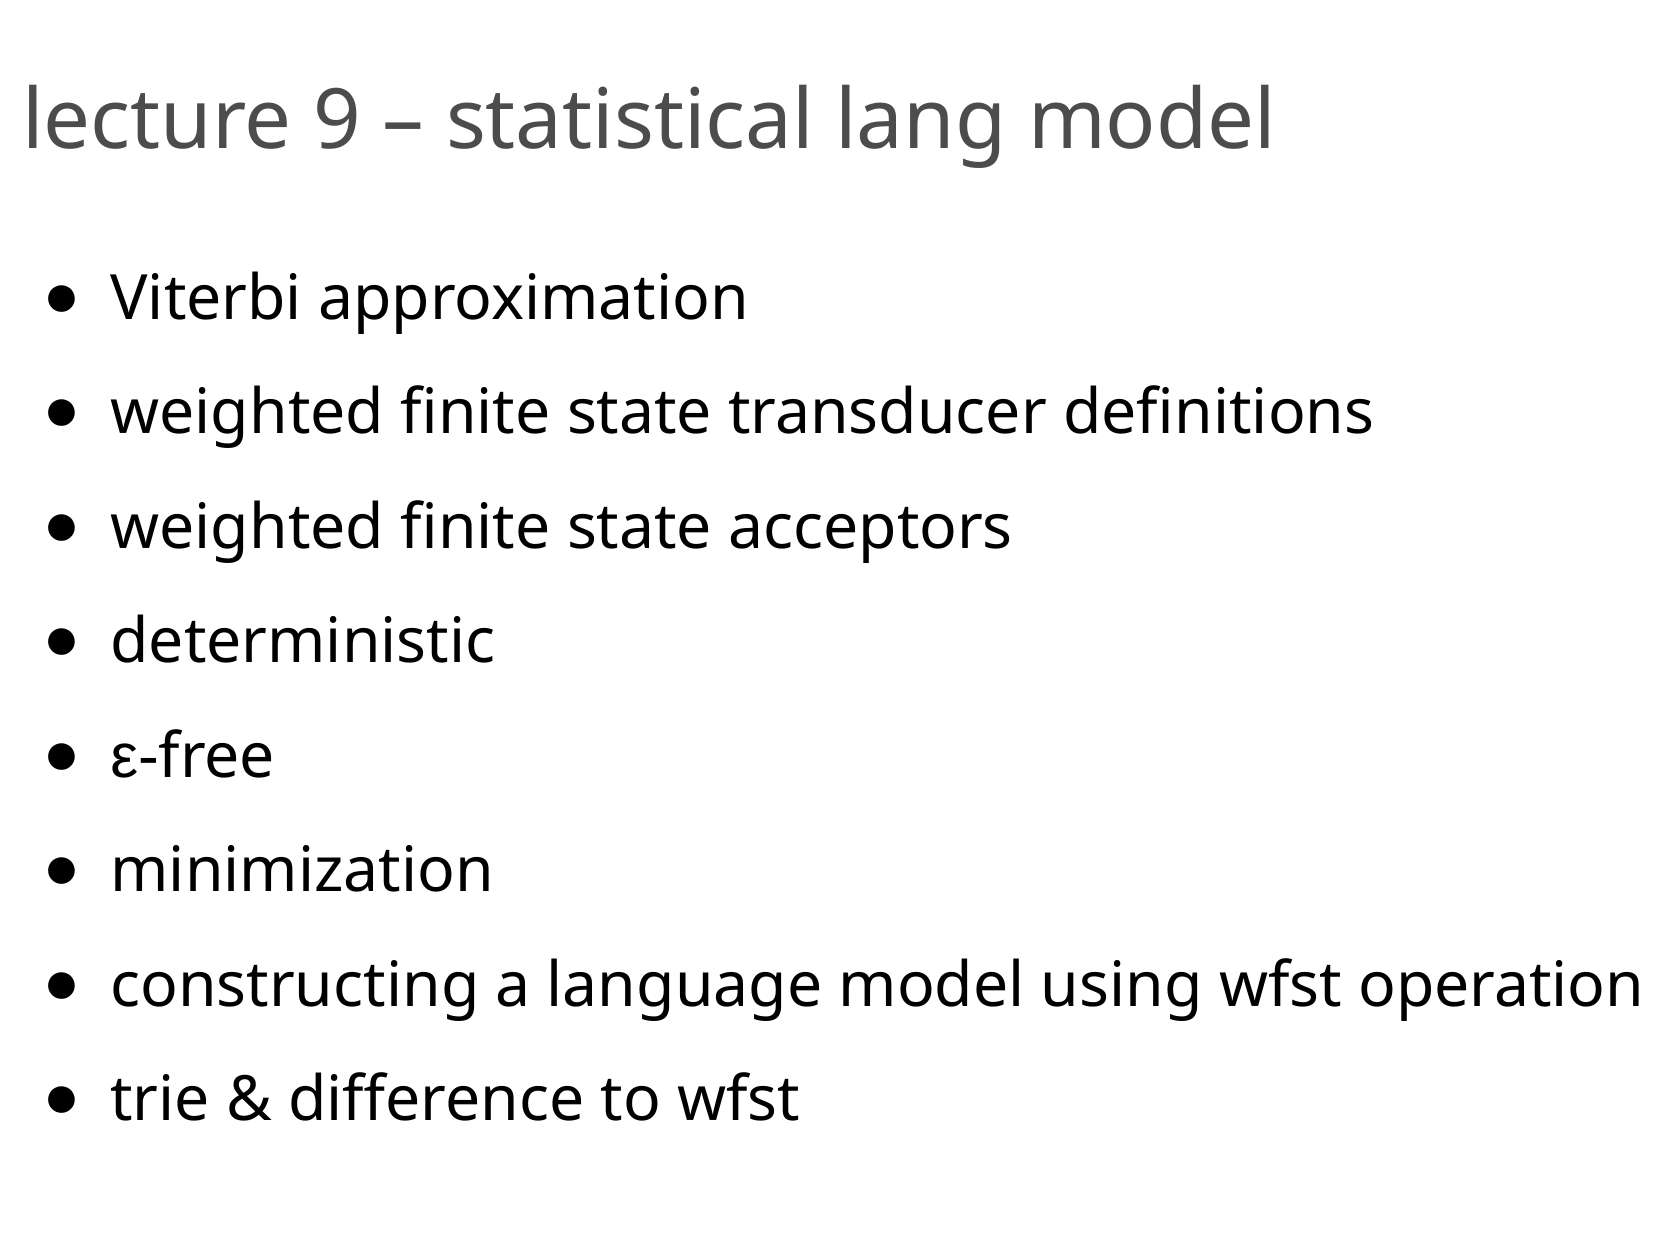

# lecture 9 – statistical lang model
Viterbi approximation
weighted finite state transducer definitions
weighted finite state acceptors
deterministic
ε-free
minimization
constructing a language model using wfst operation
trie & difference to wfst